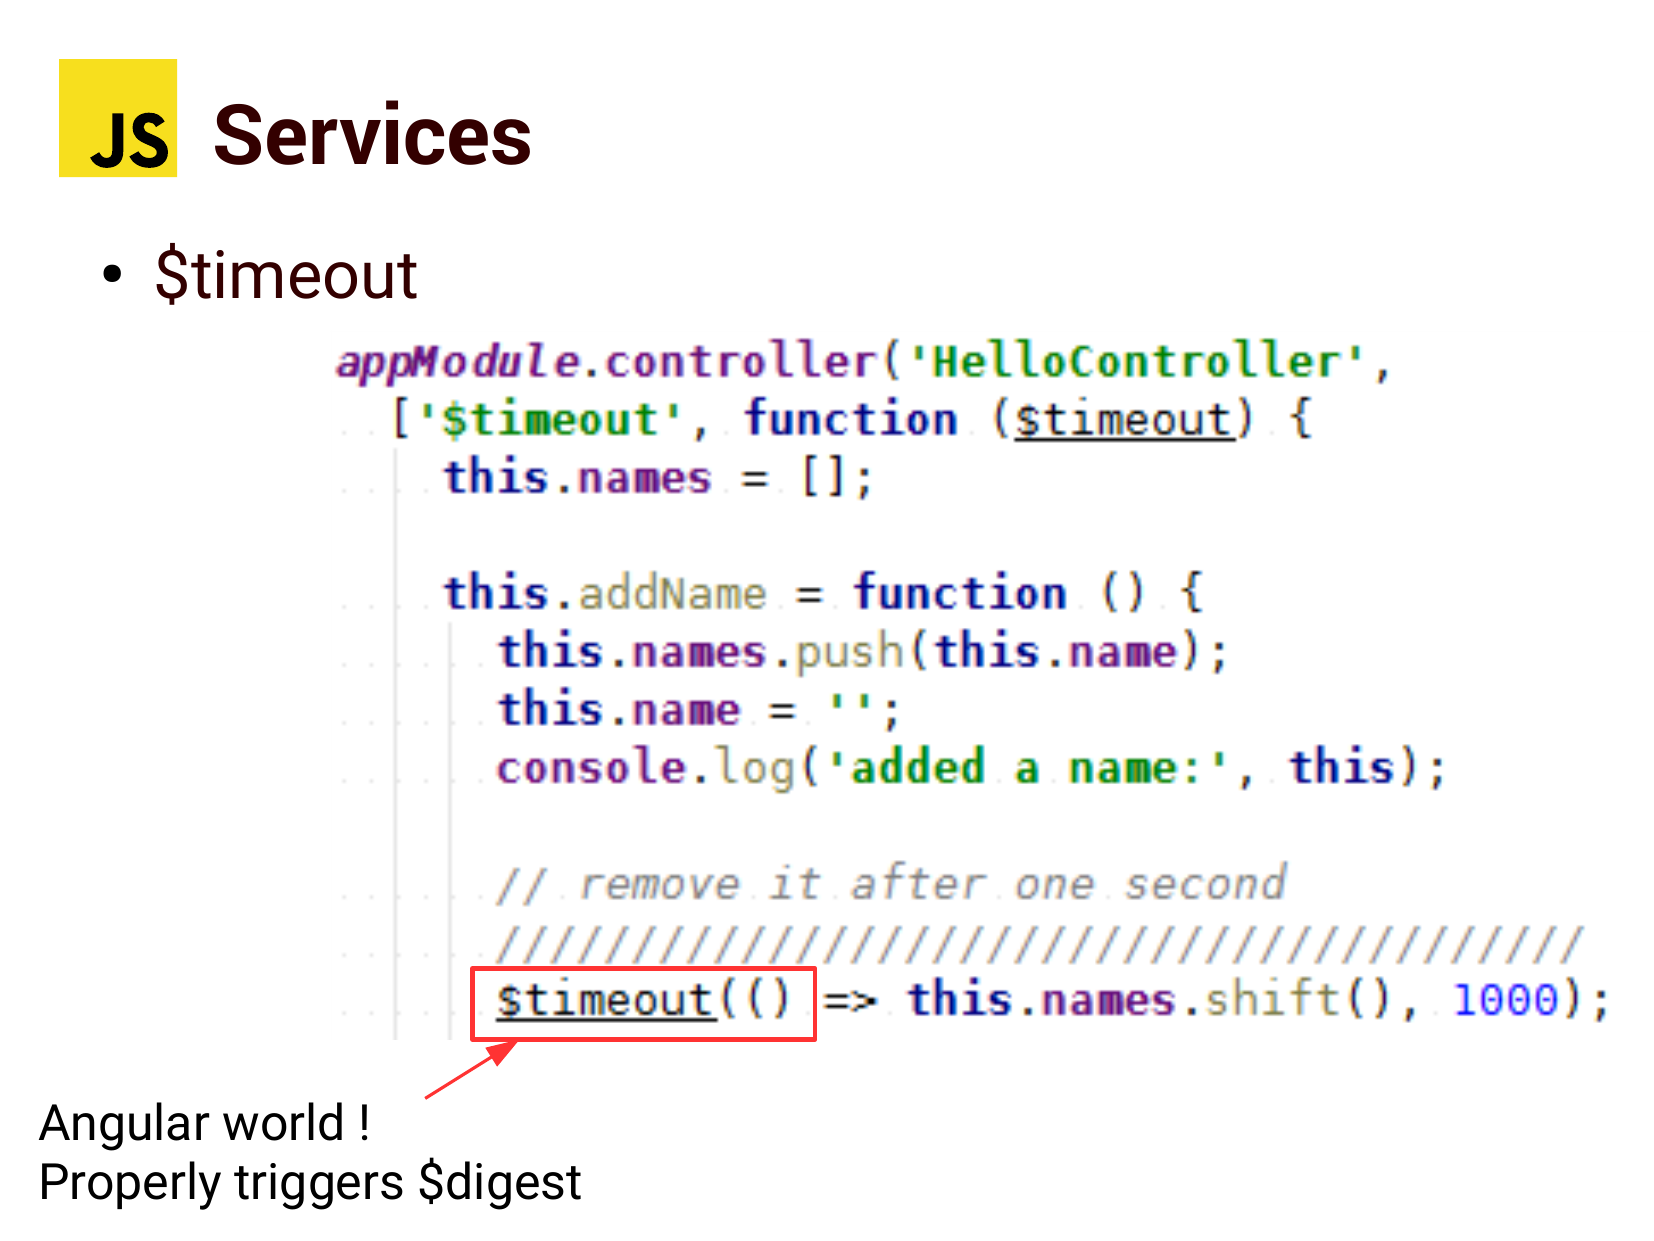

# Services
$timeout
Angular world !
Properly triggers $digest